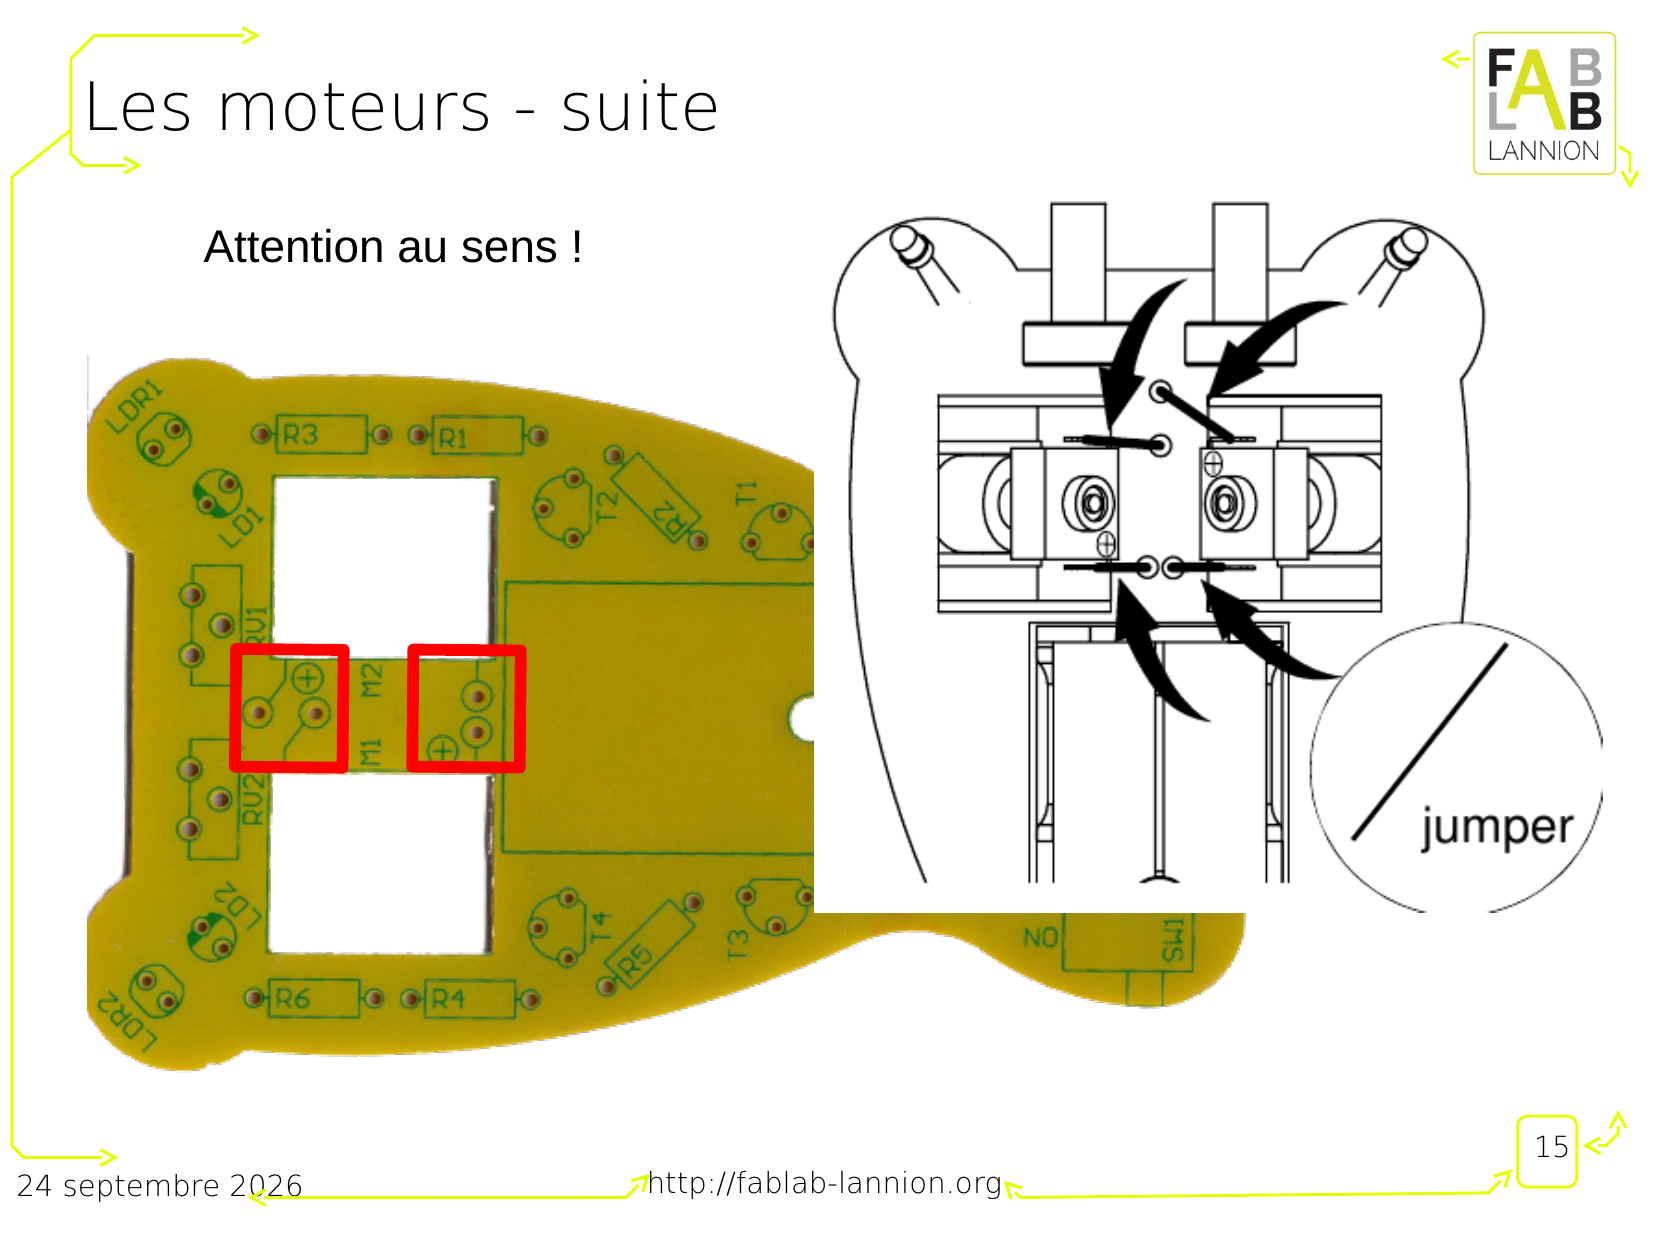

# Les moteurs - suite
Attention au sens !
15